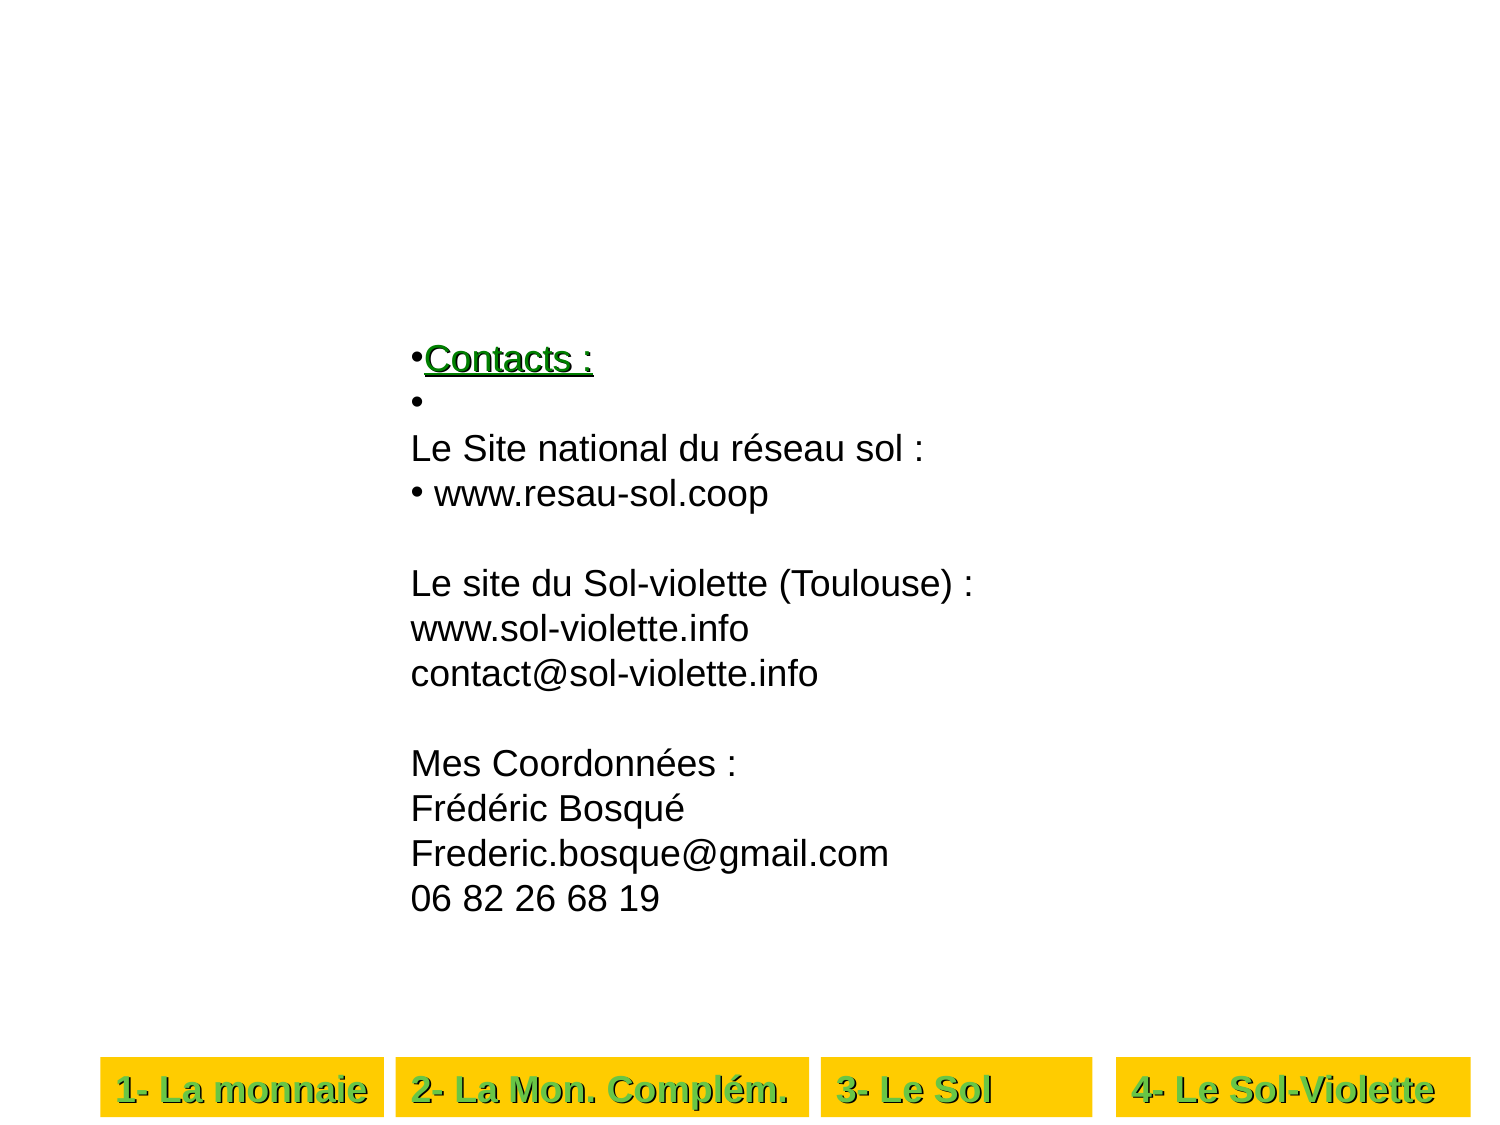

Contacts :
Le Site national du réseau sol :
 www.resau-sol.coop
Le site du Sol-violette (Toulouse) :
www.sol-violette.info
contact@sol-violette.info
Mes Coordonnées :
Frédéric Bosqué
Frederic.bosque@gmail.com
06 82 26 68 19